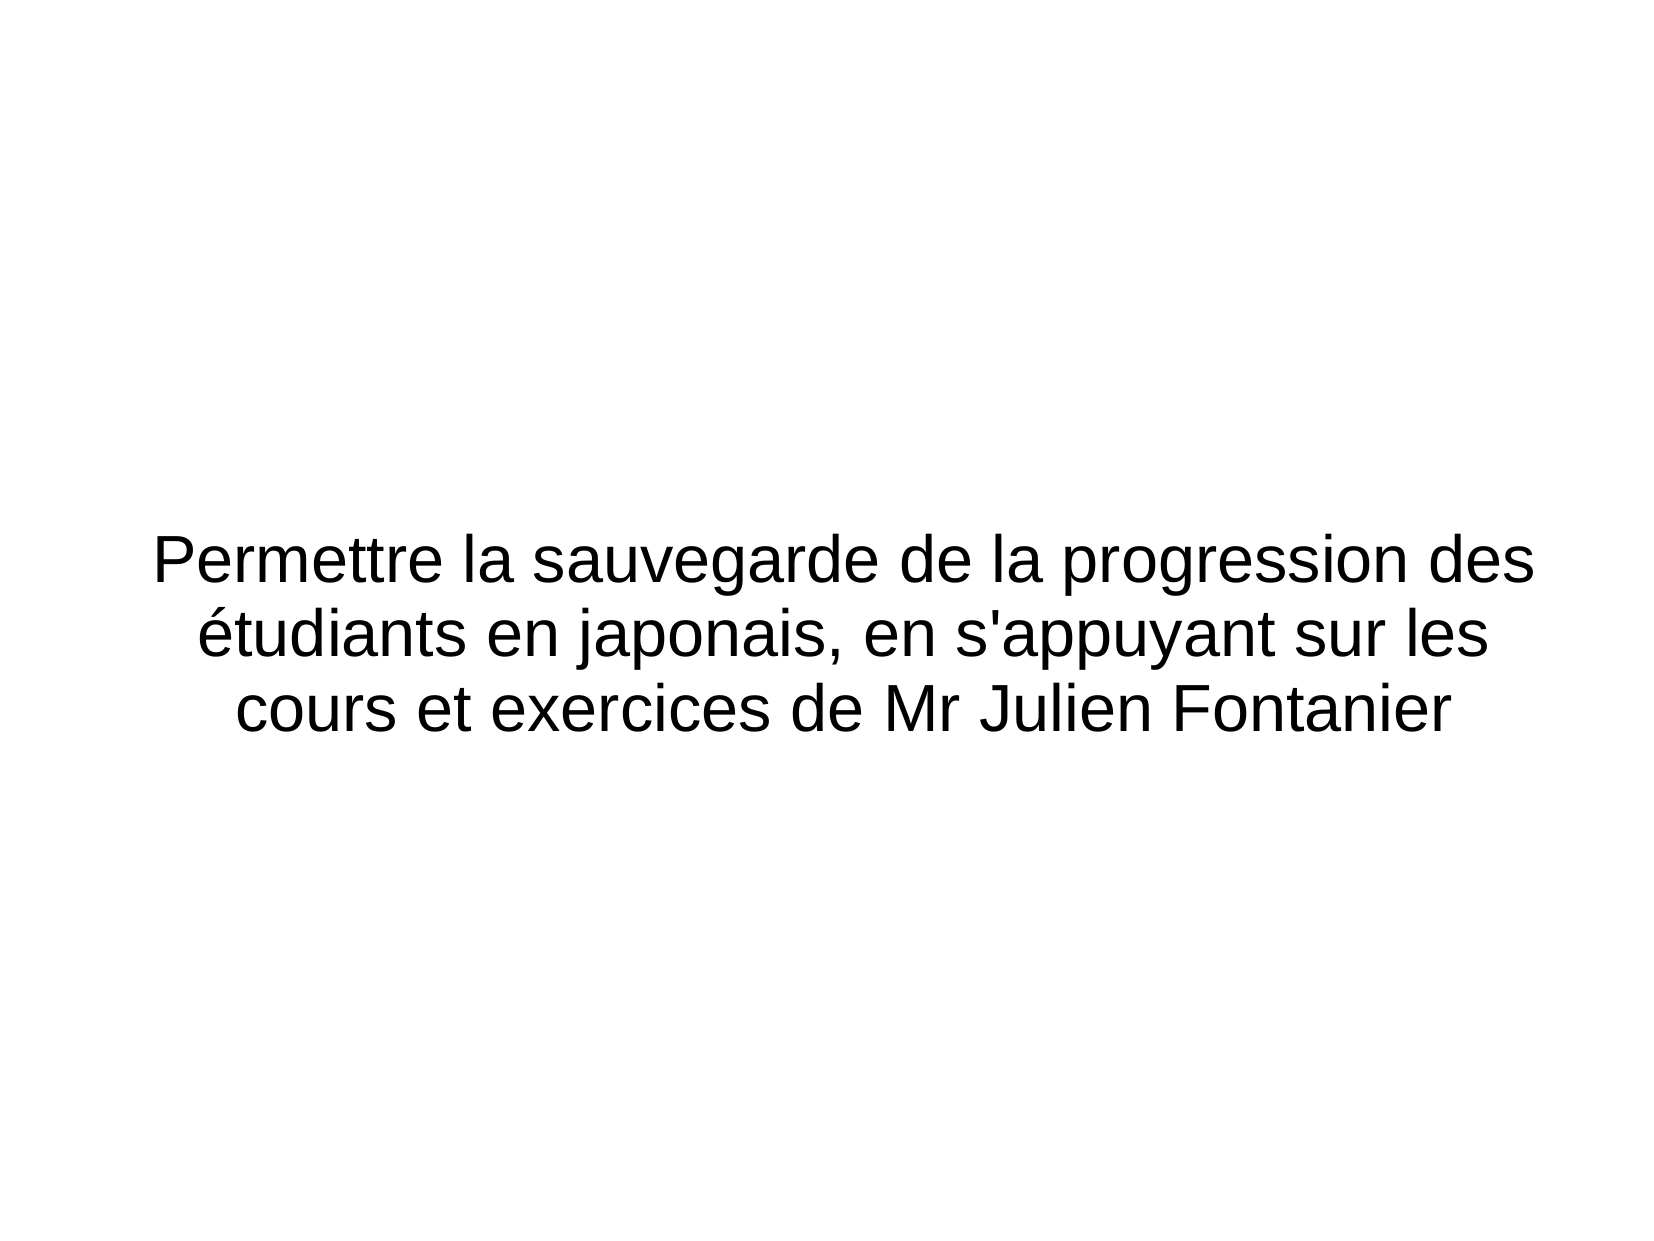

Permettre la sauvegarde de la progression des étudiants en japonais, en s'appuyant sur les cours et exercices de Mr Julien Fontanier